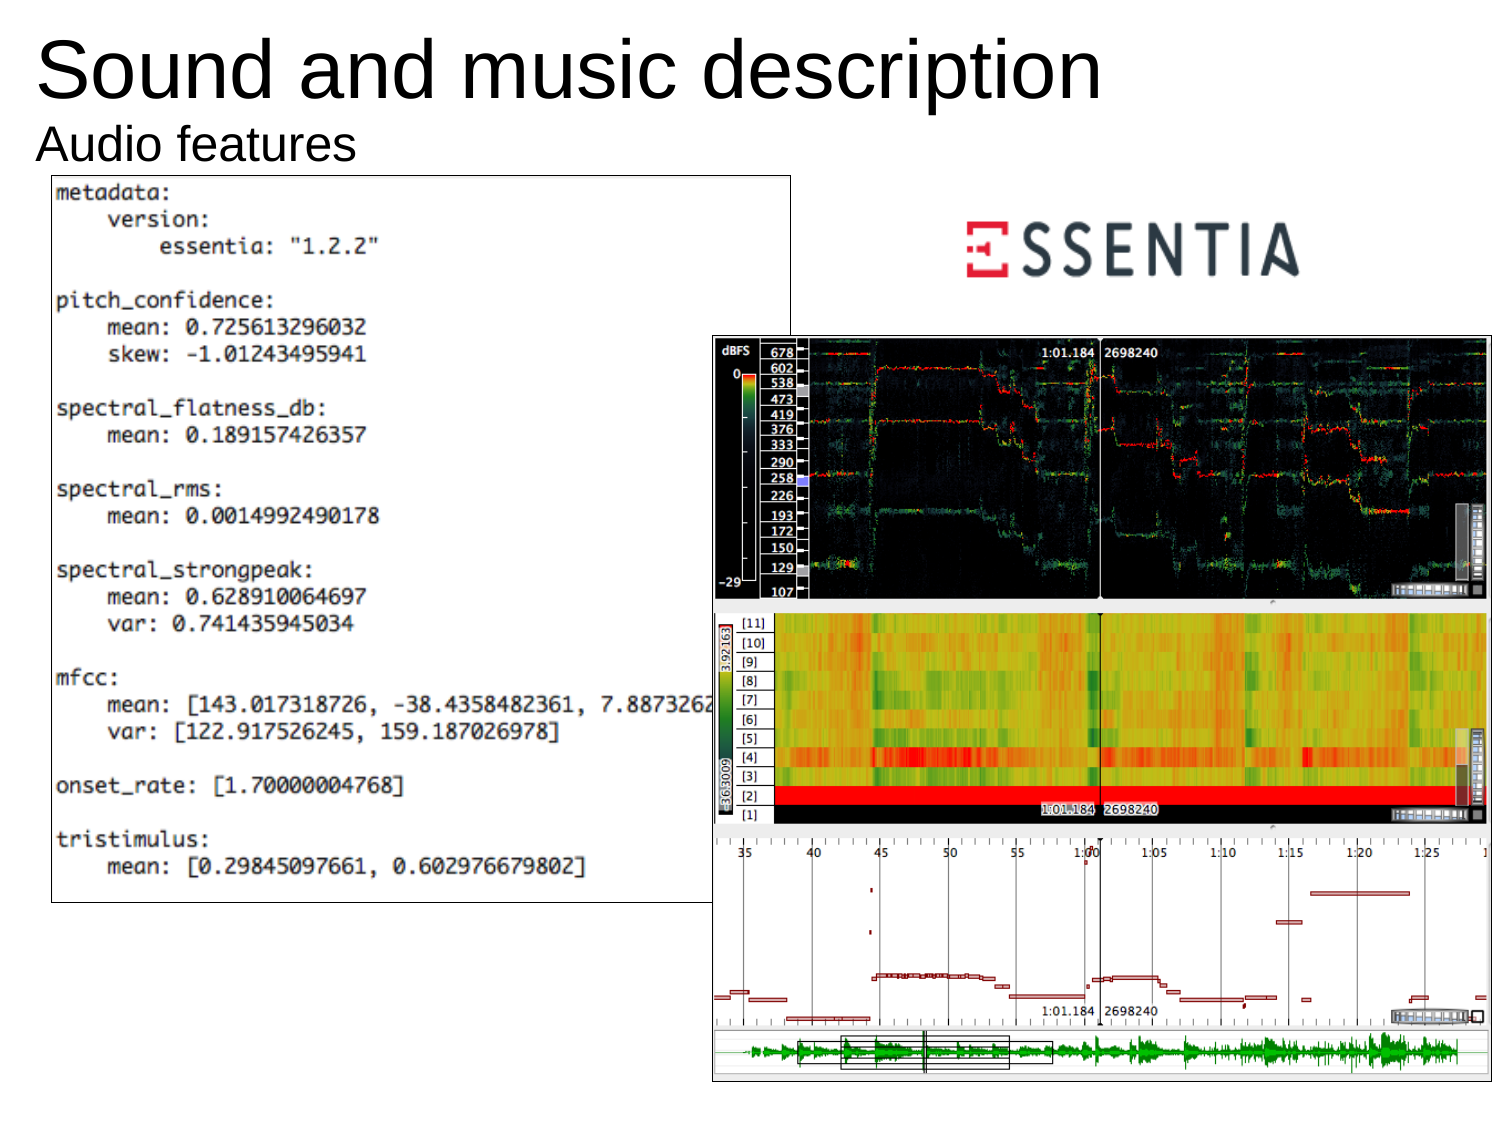

# Sound and music description Audio features